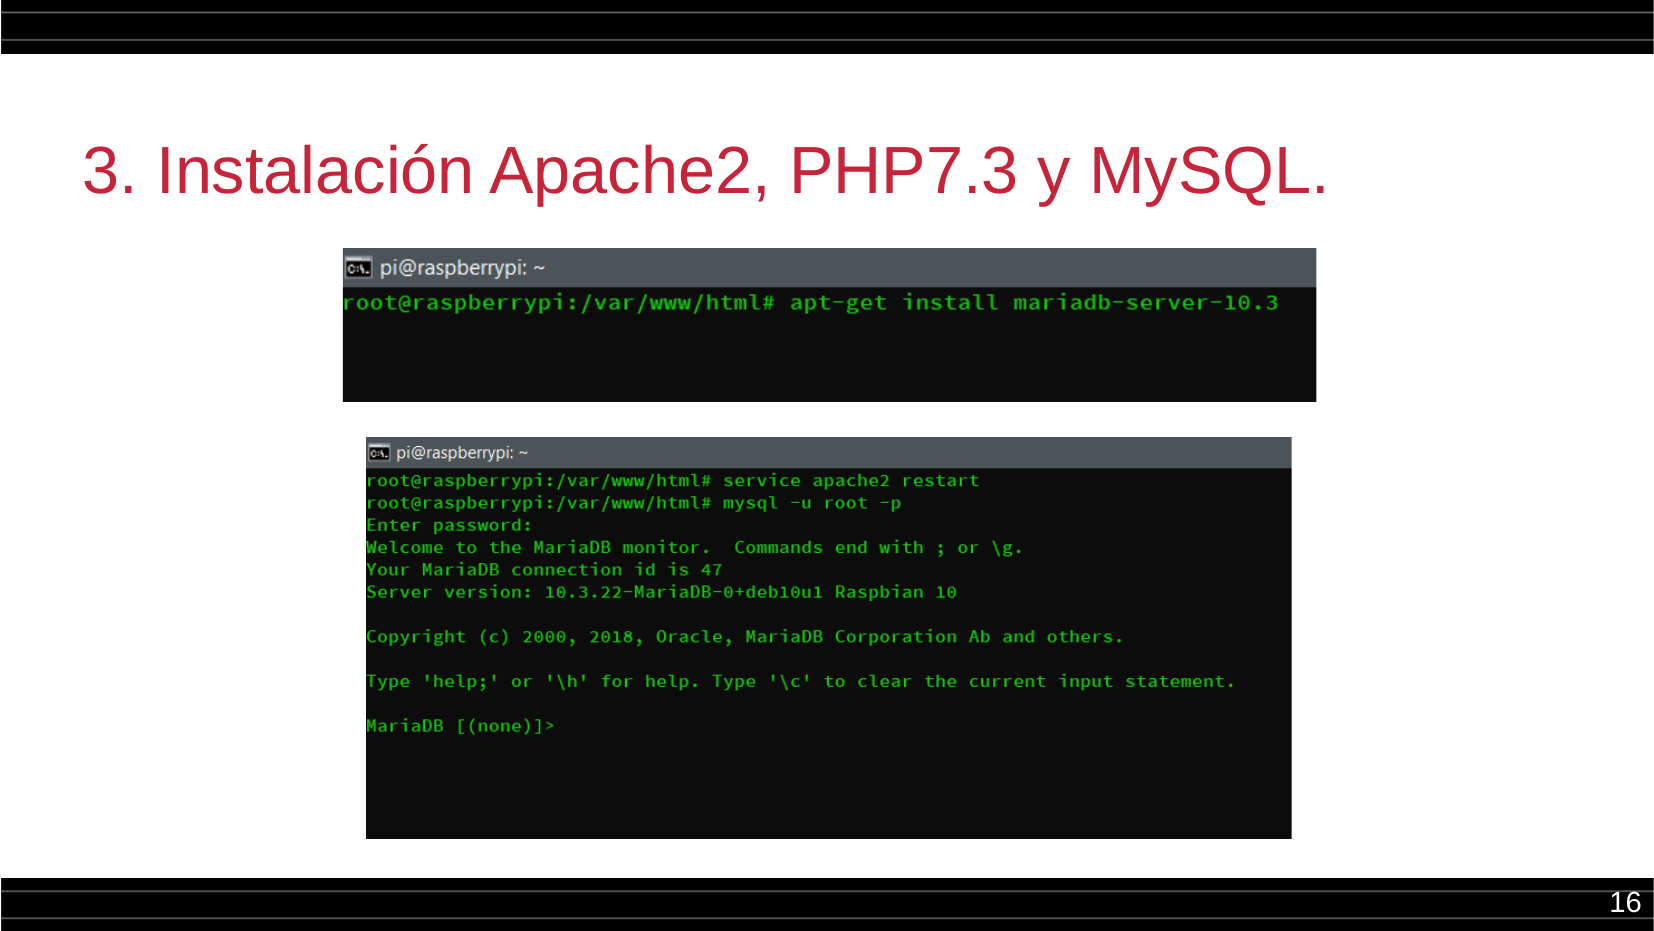

# 3. Instalación Apache2, PHP7.3 y MySQL.